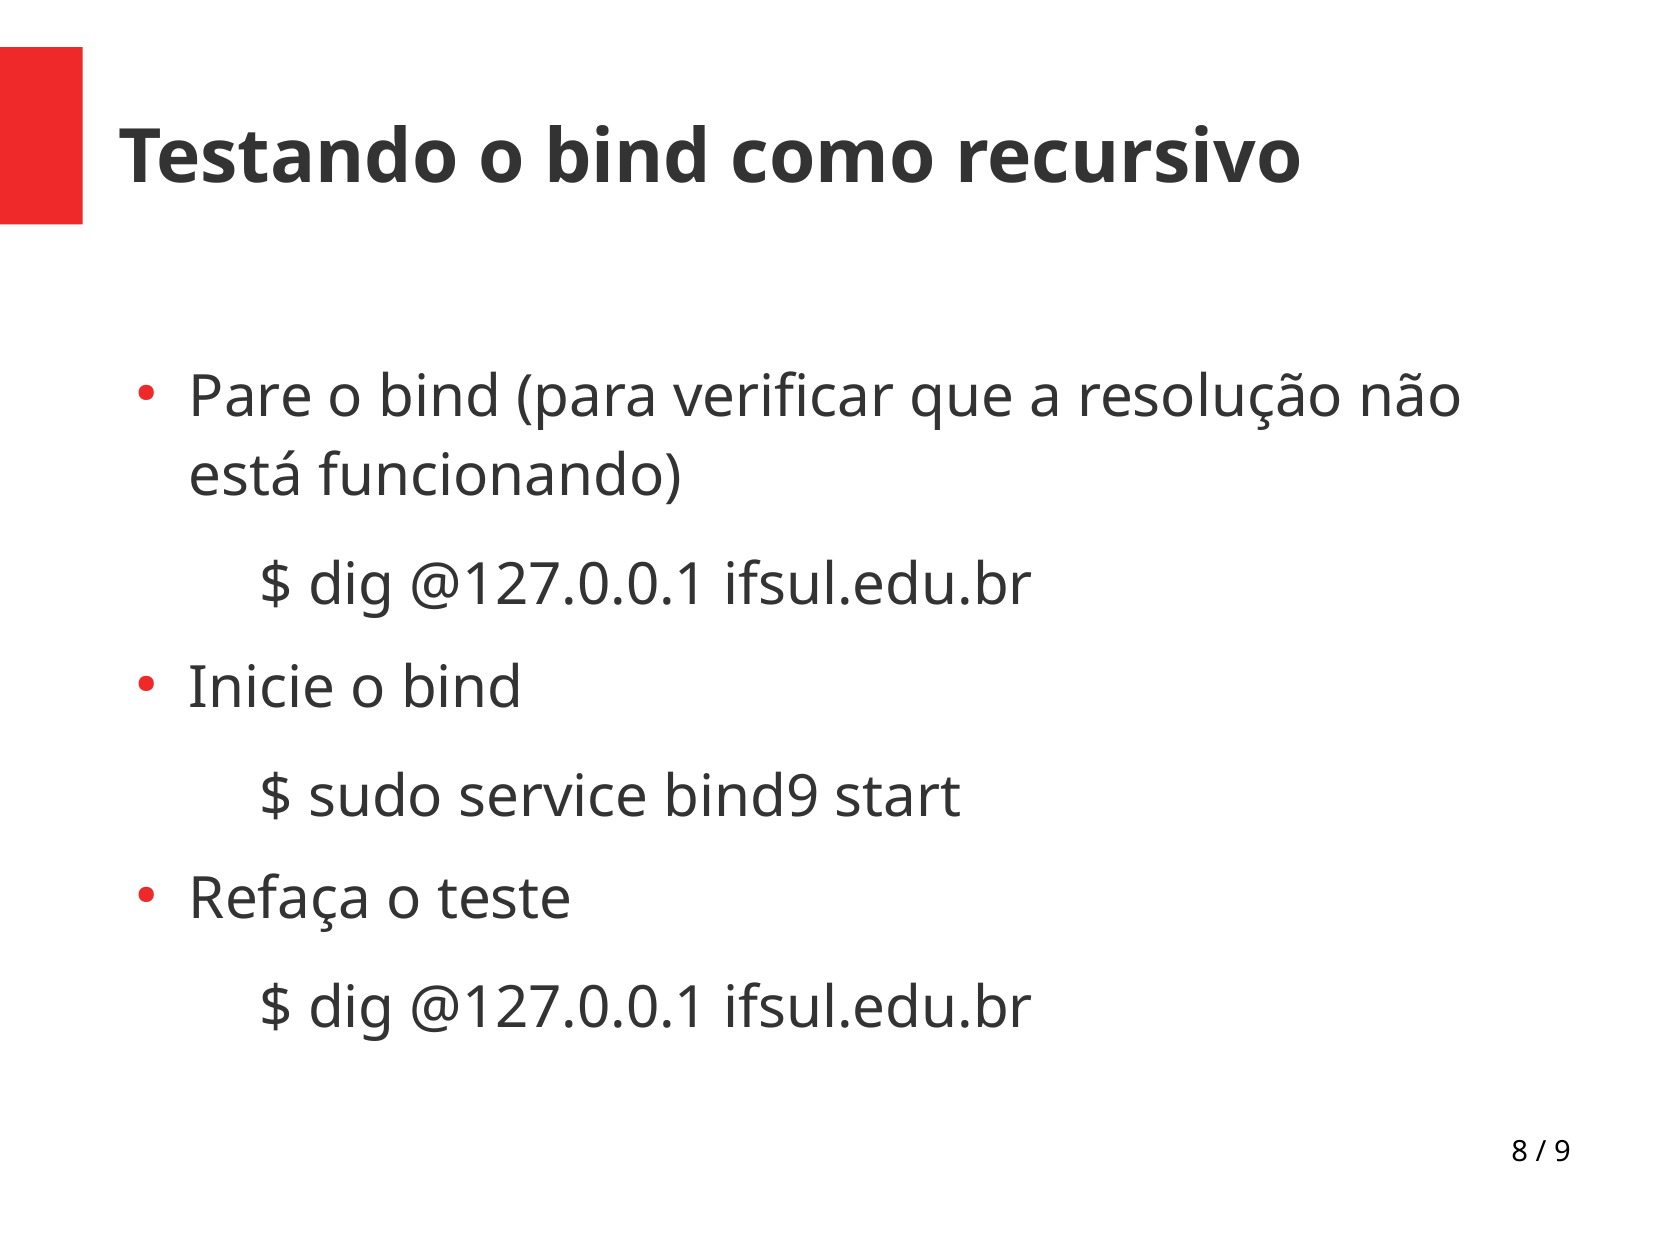

# Testando o bind como recursivo
Pare o bind (para verificar que a resolução não está funcionando)
$ dig @127.0.0.1 ifsul.edu.br
Inicie o bind
$ sudo service bind9 start
Refaça o teste
$ dig @127.0.0.1 ifsul.edu.br
8